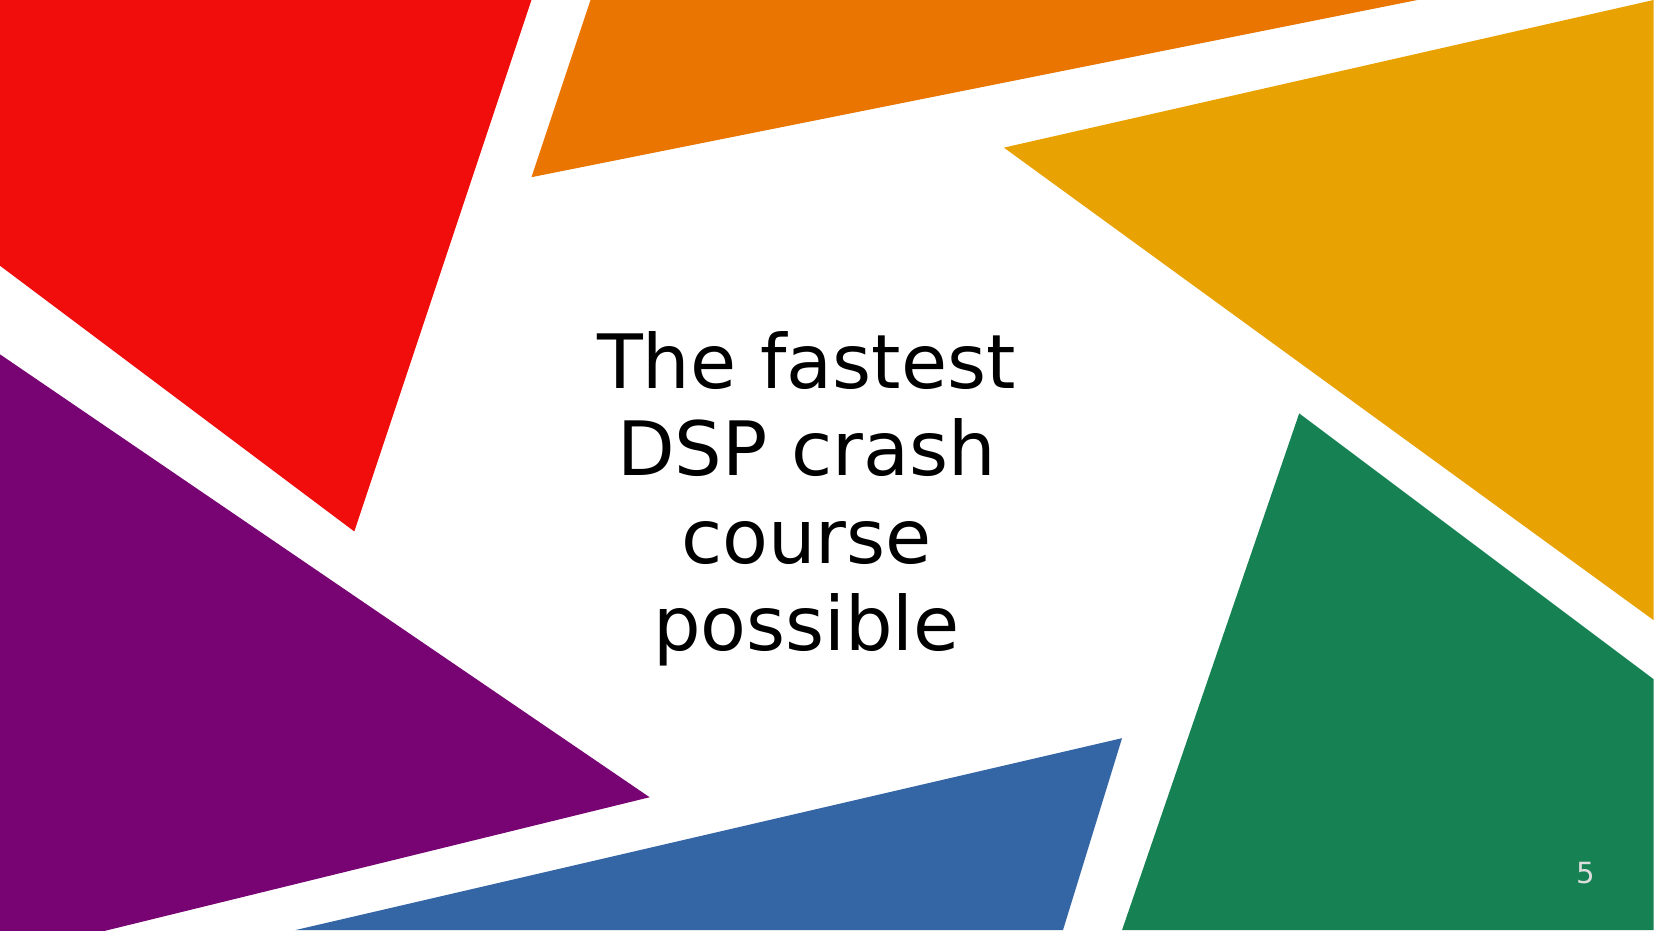

The fastest DSP crash course possible
5